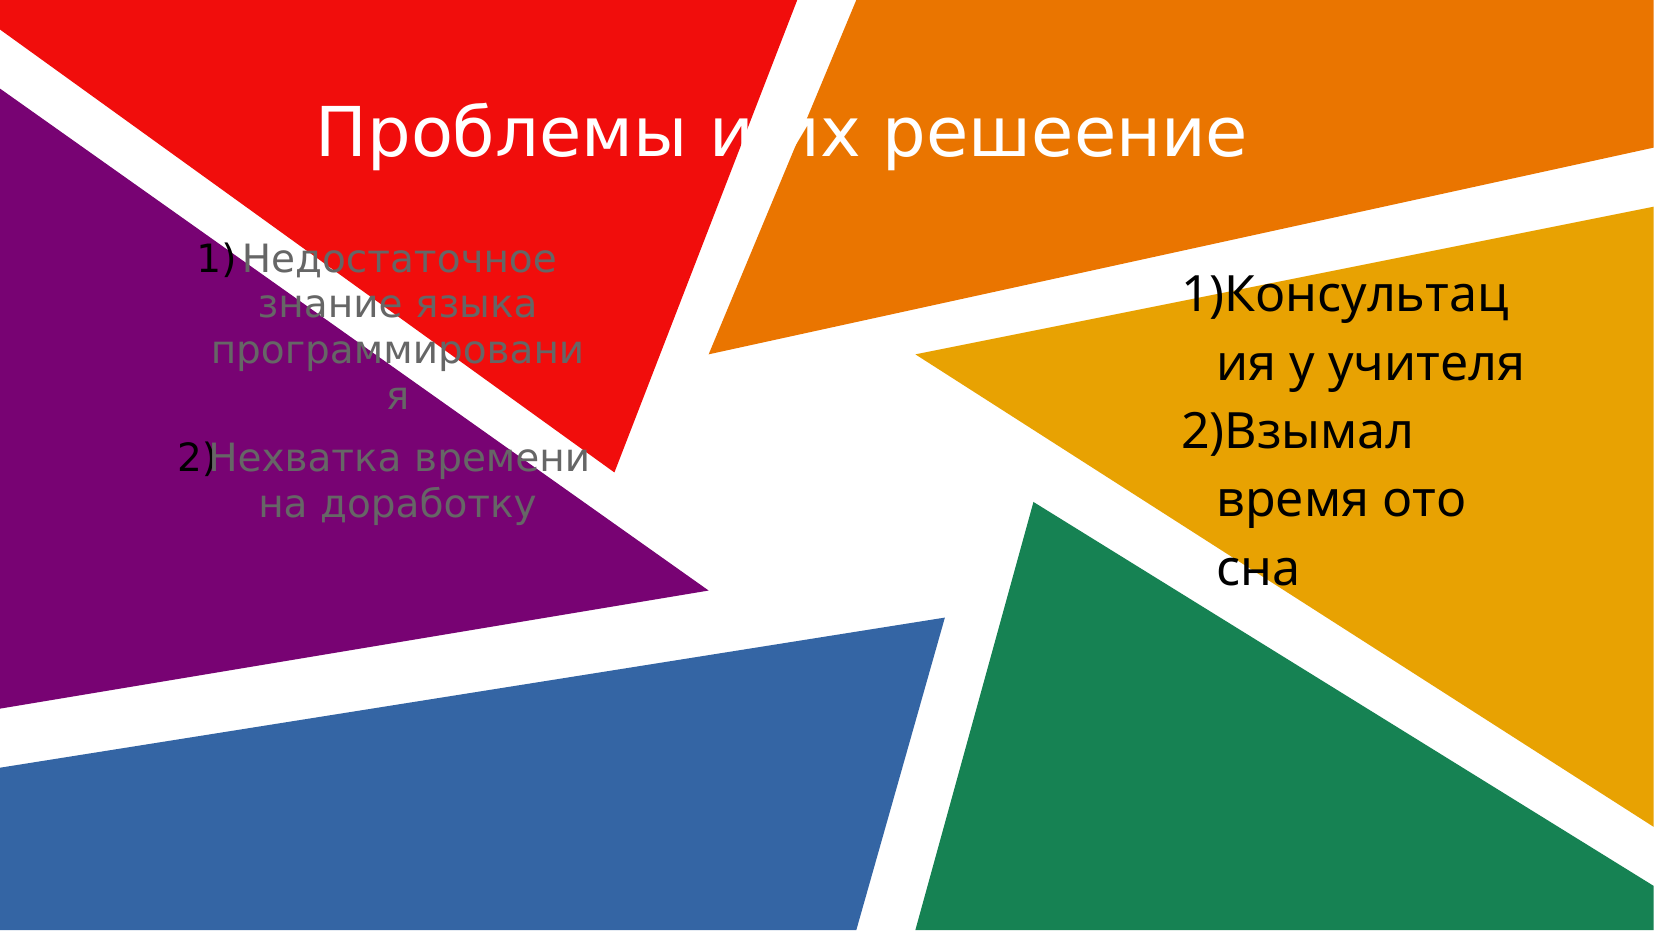

# Проблемы и их решеение
Недостаточное знание языка программирования
Нехватка времени на доработку
Консультация у учителя
Взымал время ото сна